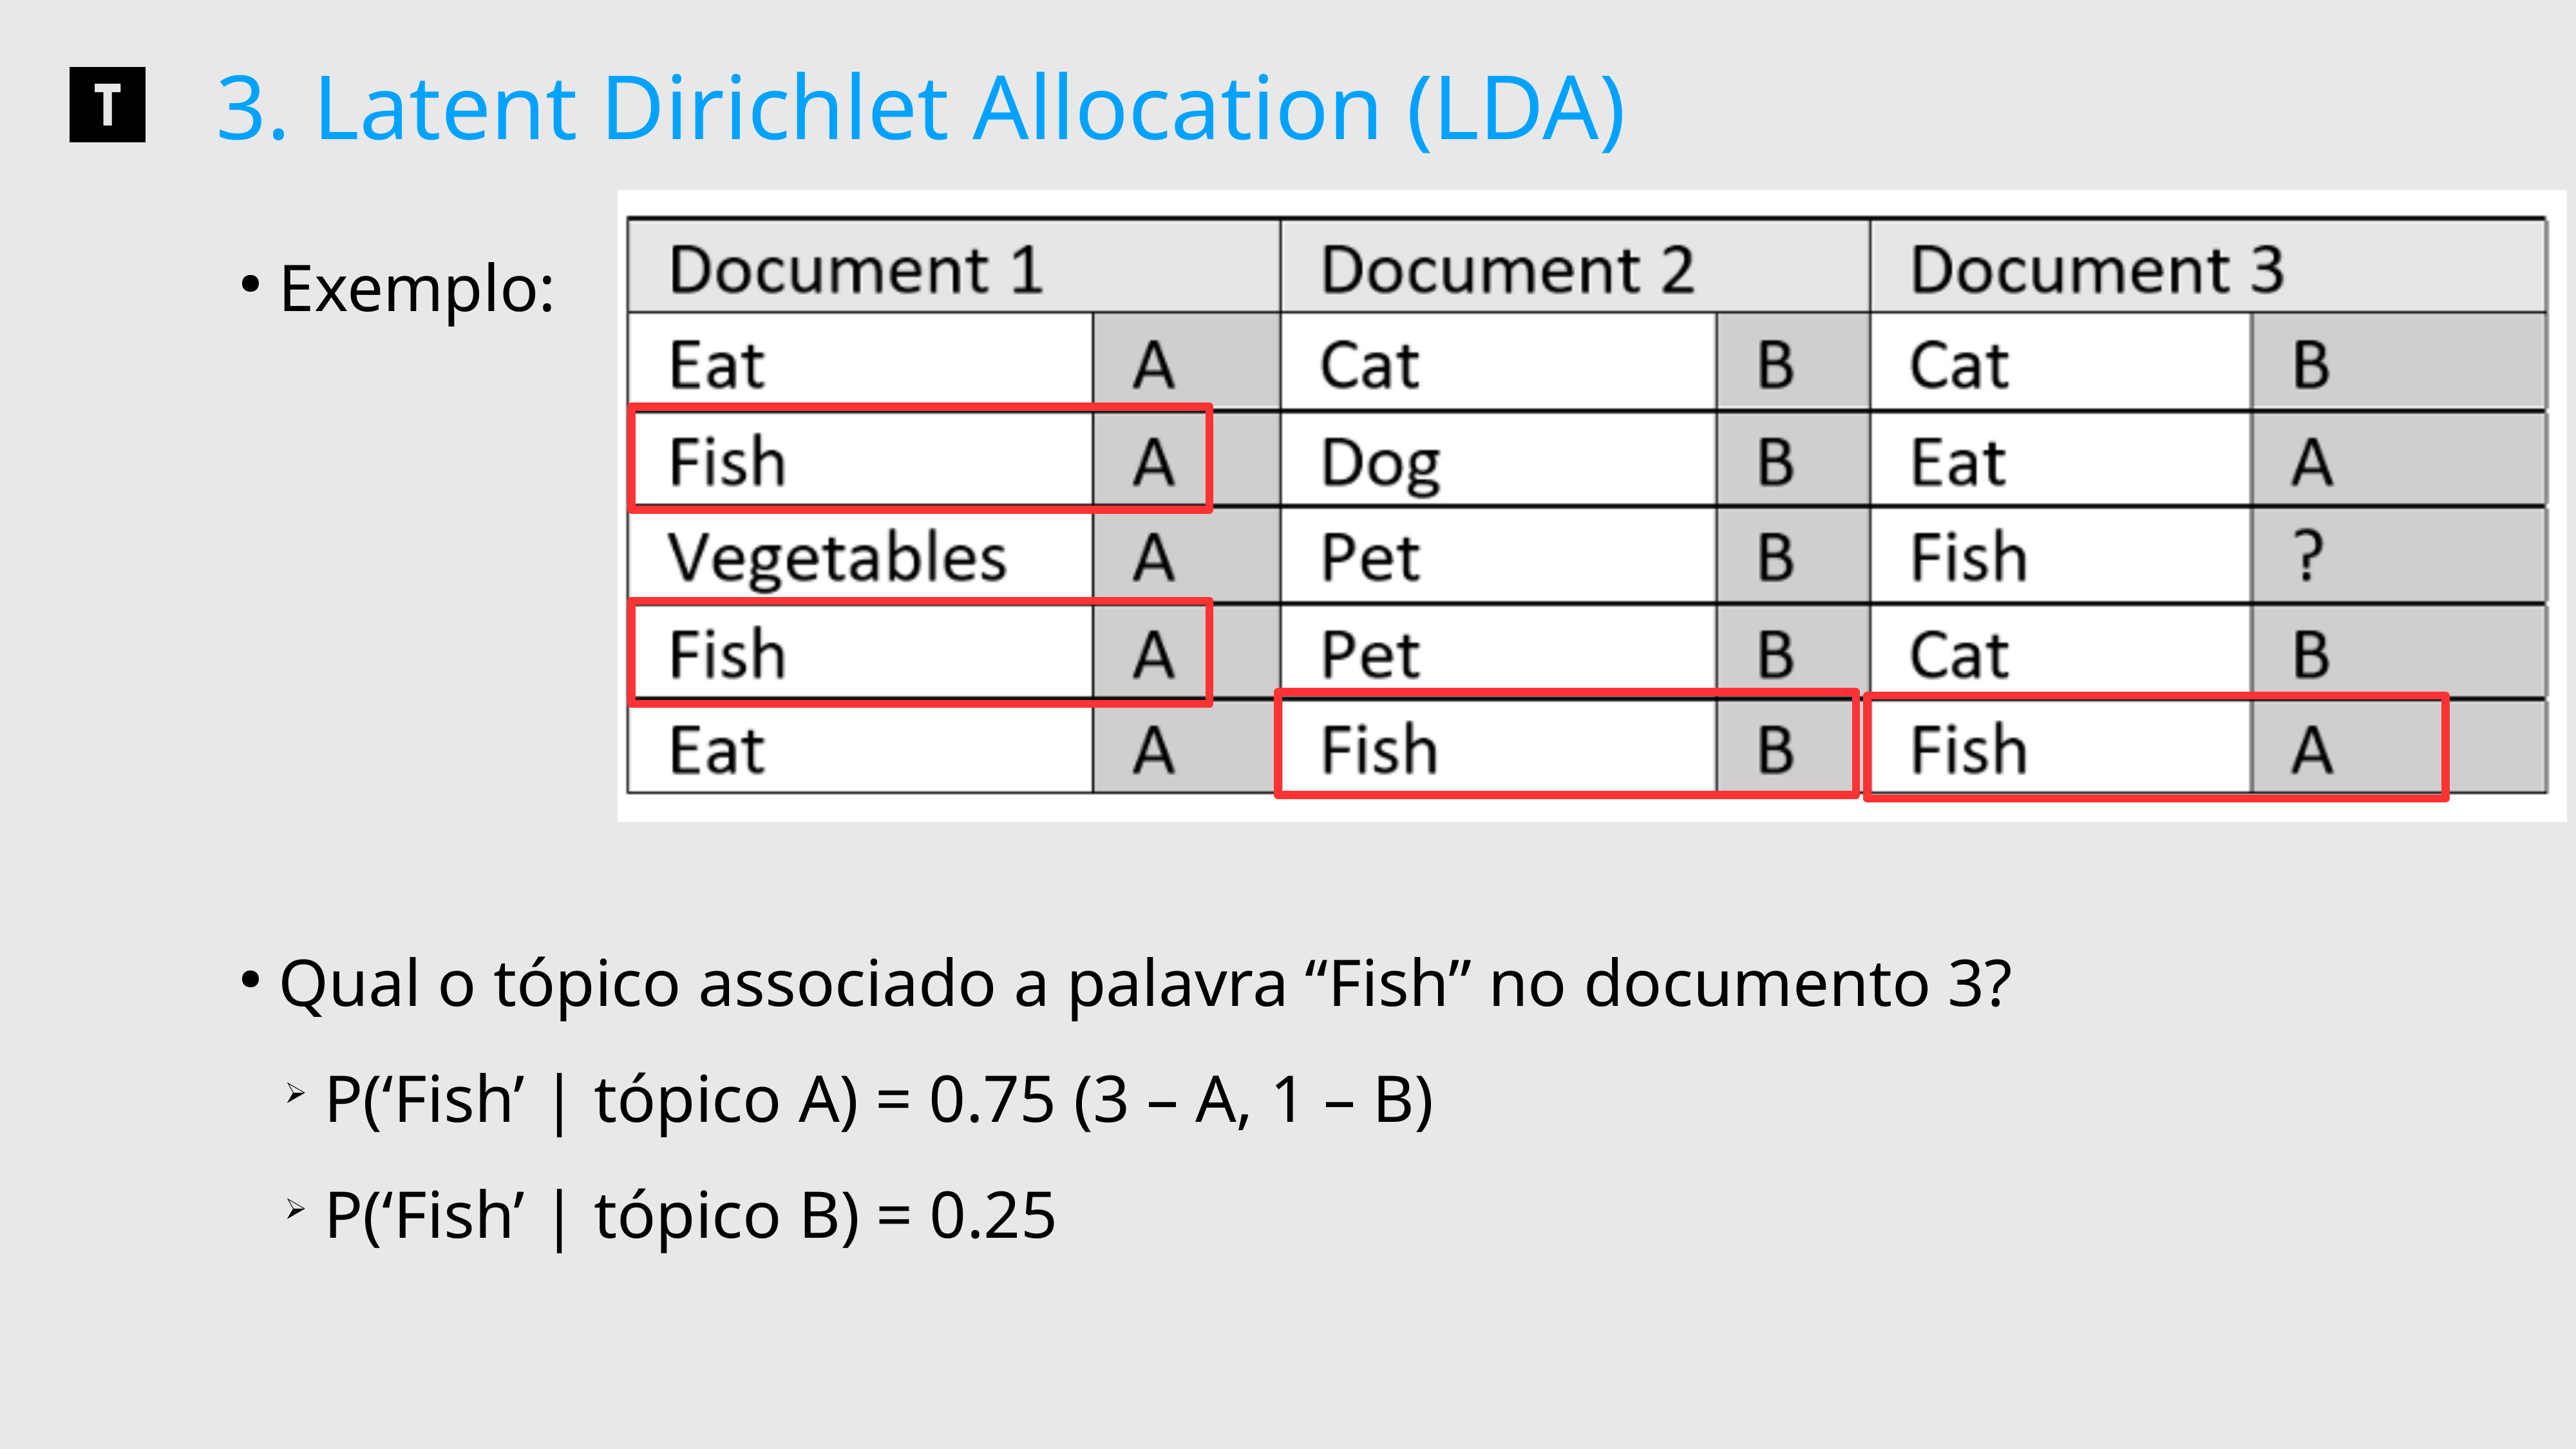

3. Latent Dirichlet Allocation (LDA)
 Exemplo:
 Qual o tópico associado a palavra “Fish” no documento 3?
 P(‘Fish’ | tópico A) = 0.75 (3 – A, 1 – B)
 P(‘Fish’ | tópico B) = 0.25